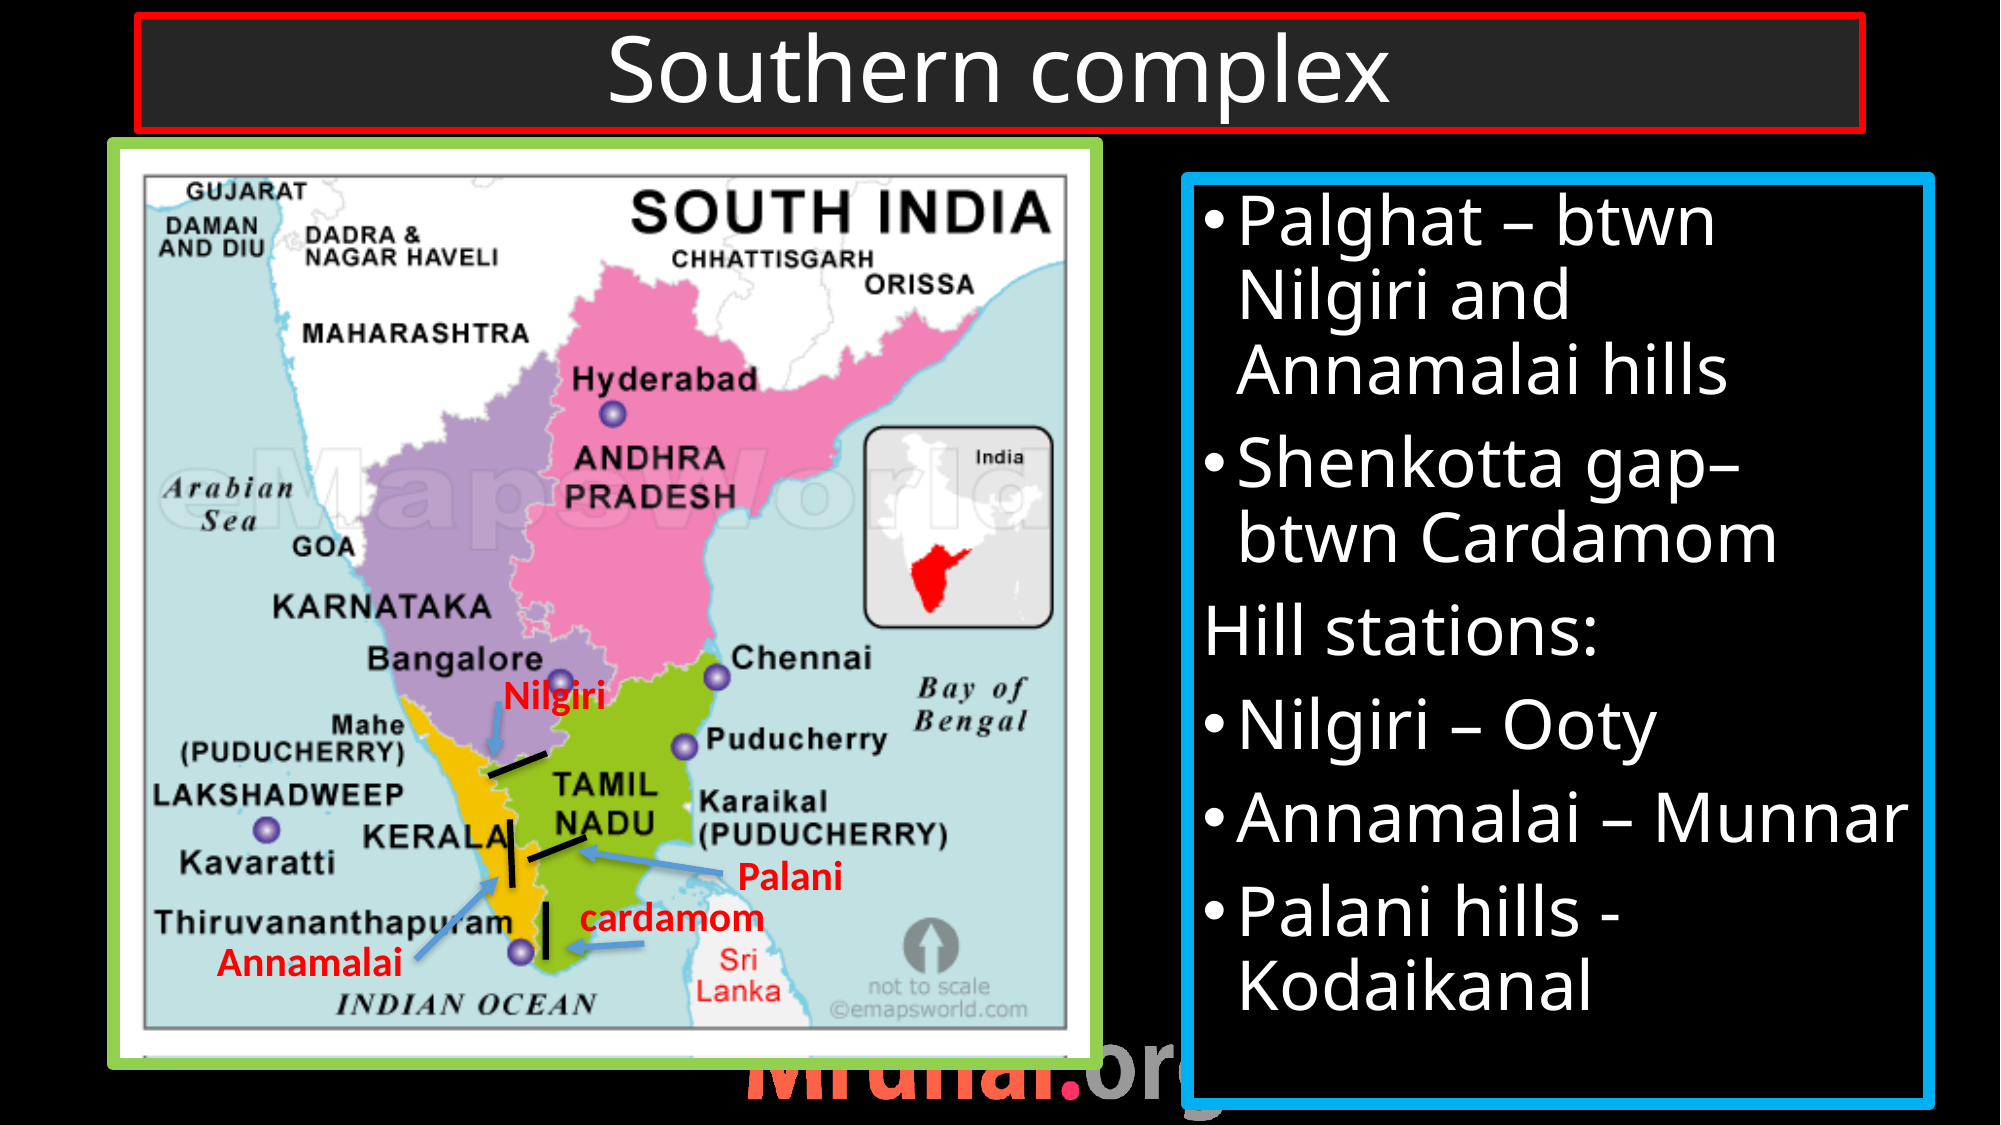

Southern complex
# Palghat – btwn Nilgiri and Annamalai hills
Shenkotta gap– btwn Cardamom
Hill stations:
Nilgiri – Ooty
Annamalai – Munnar
Palani hills - Kodaikanal
Nilgiri
Palani
cardamom
Annamalai